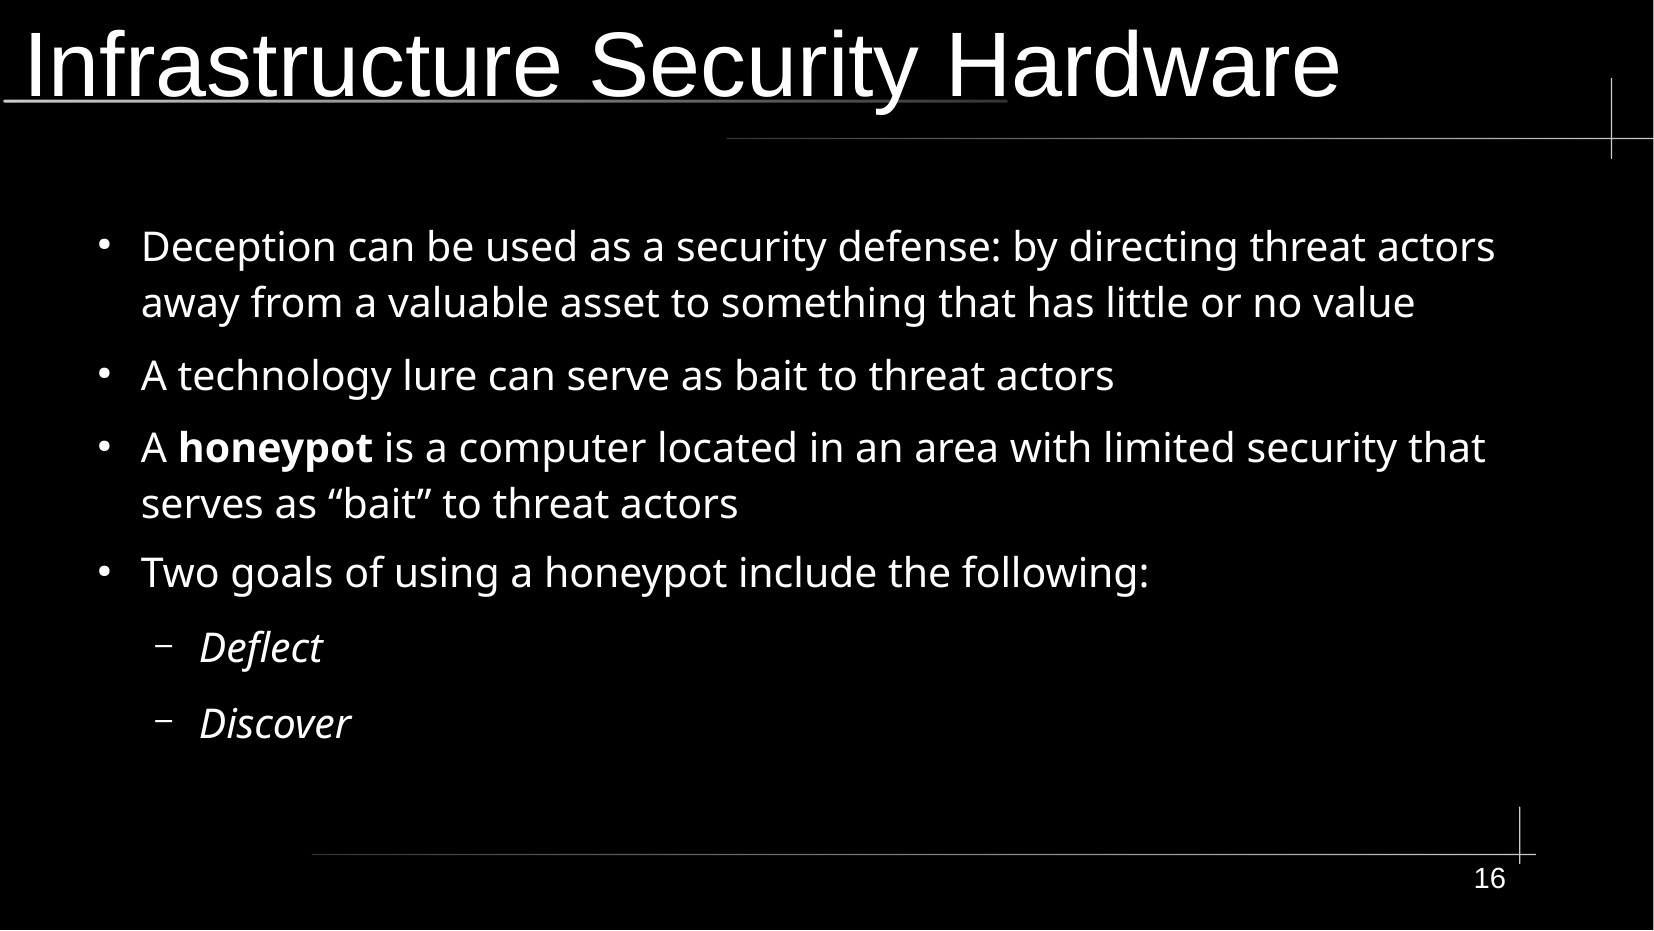

# Infrastructure Security Hardware
Deception can be used as a security defense: by directing threat actors away from a valuable asset to something that has little or no value
A technology lure can serve as bait to threat actors
A honeypot is a computer located in an area with limited security that serves as “bait” to threat actors
Two goals of using a honeypot include the following:
Deflect
Discover
16